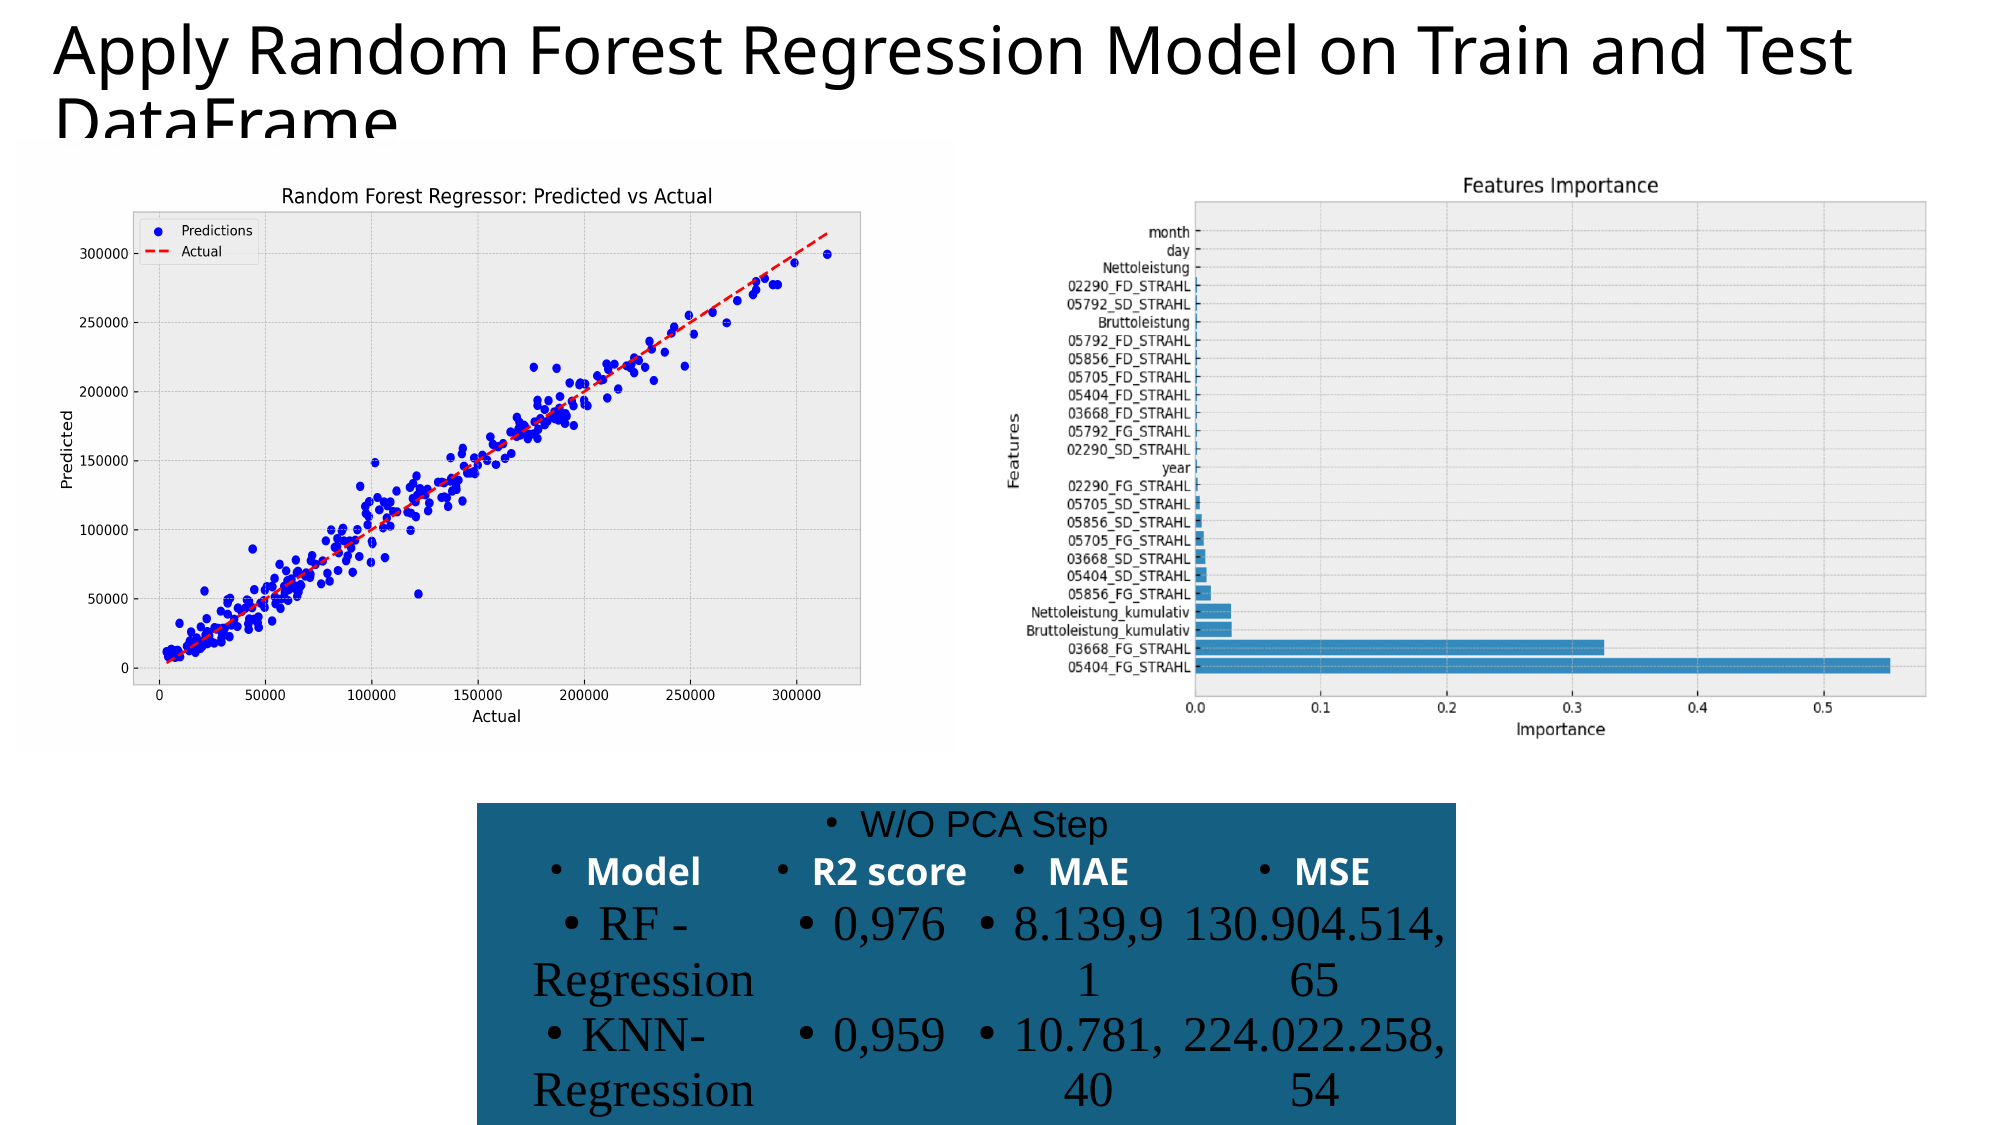

# Apply Random Forest Regression Model on Train and Test DataFrame
| W/O PCA Step | | | |
| --- | --- | --- | --- |
| Model | R2 score | MAE | MSE |
| RF - Regression | 0,976 | 8.139,91 | 130.904.514,65 |
| KNN-Regression | 0,959 | 10.781,40 | 224.022.258,54 |
| NN -TensorFlow | 0,916 | 15.400,48 | 460.665.251,72 |